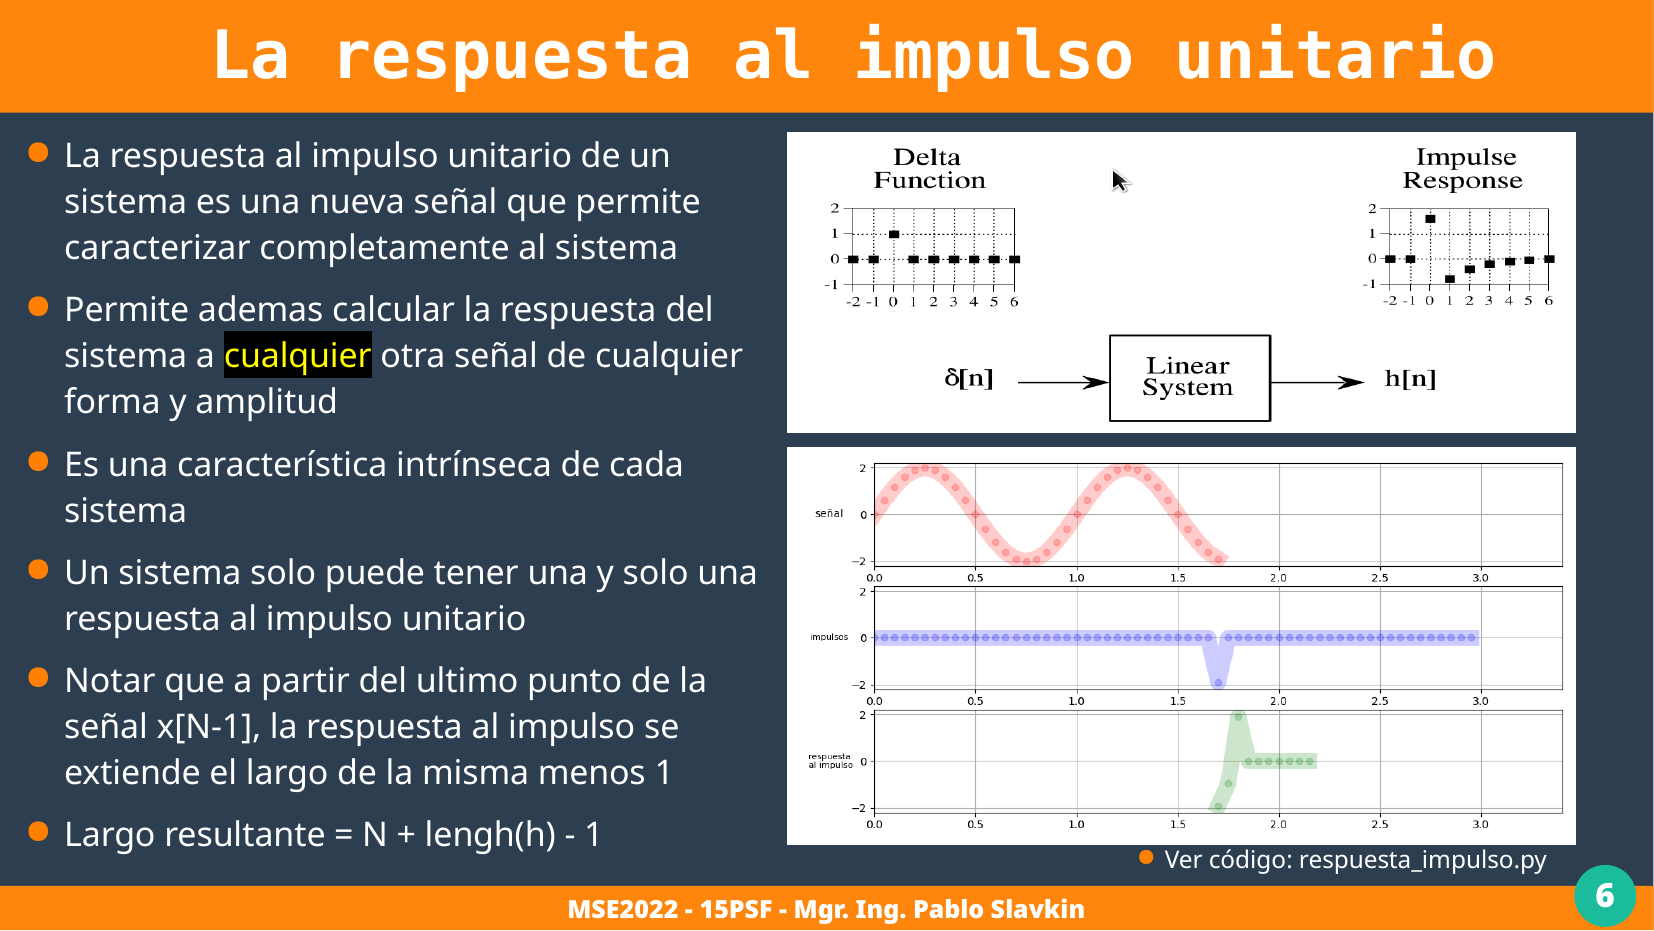

# La respuesta al impulso unitario
La respuesta al impulso unitario de un sistema es una nueva señal que permite caracterizar completamente al sistema
Permite ademas calcular la respuesta del sistema a cualquier otra señal de cualquier forma y amplitud
Es una característica intrínseca de cada sistema
Un sistema solo puede tener una y solo una respuesta al impulso unitario
Notar que a partir del ultimo punto de la señal x[N-1], la respuesta al impulso se extiende el largo de la misma menos 1
Largo resultante = N + lengh(h) - 1
Ver código: respuesta_impulso.py
MSE2022 - 15PSF - Mgr. Ing. Pablo Slavkin